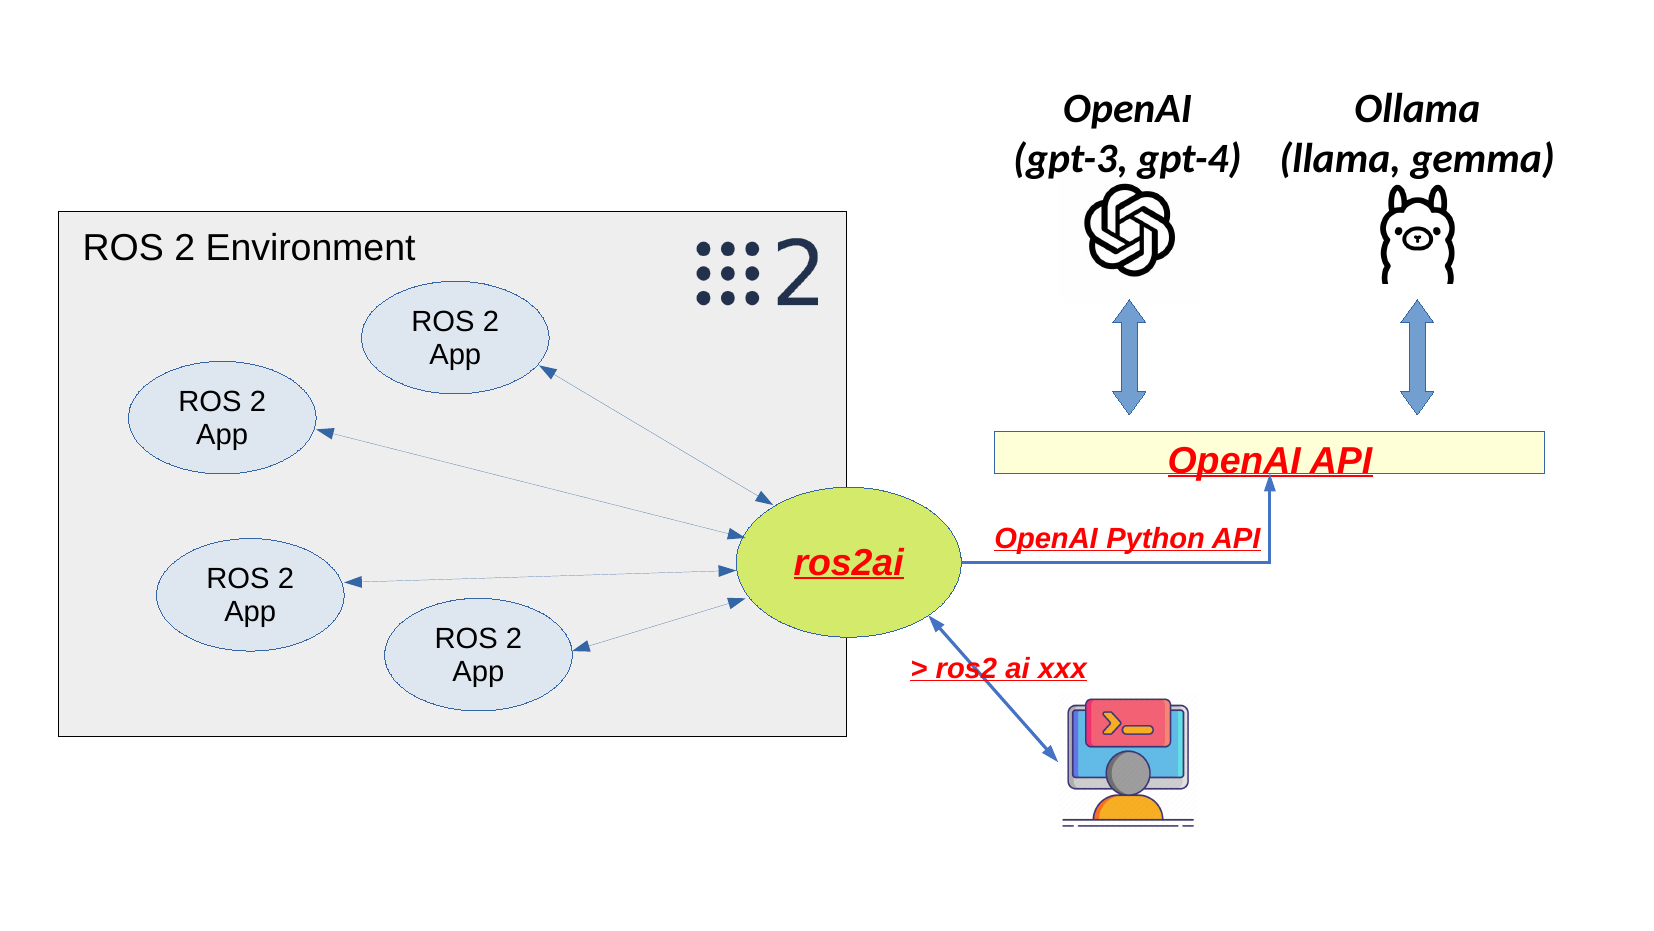

OpenAI
(gpt-3, gpt-4)
Ollama
(llama, gemma)
ROS 2 Environment
ROS 2 App
ROS 2 App
OpenAI API
ros2ai
OpenAI Python API
ROS 2 App
ROS 2 App
> ros2 ai xxx